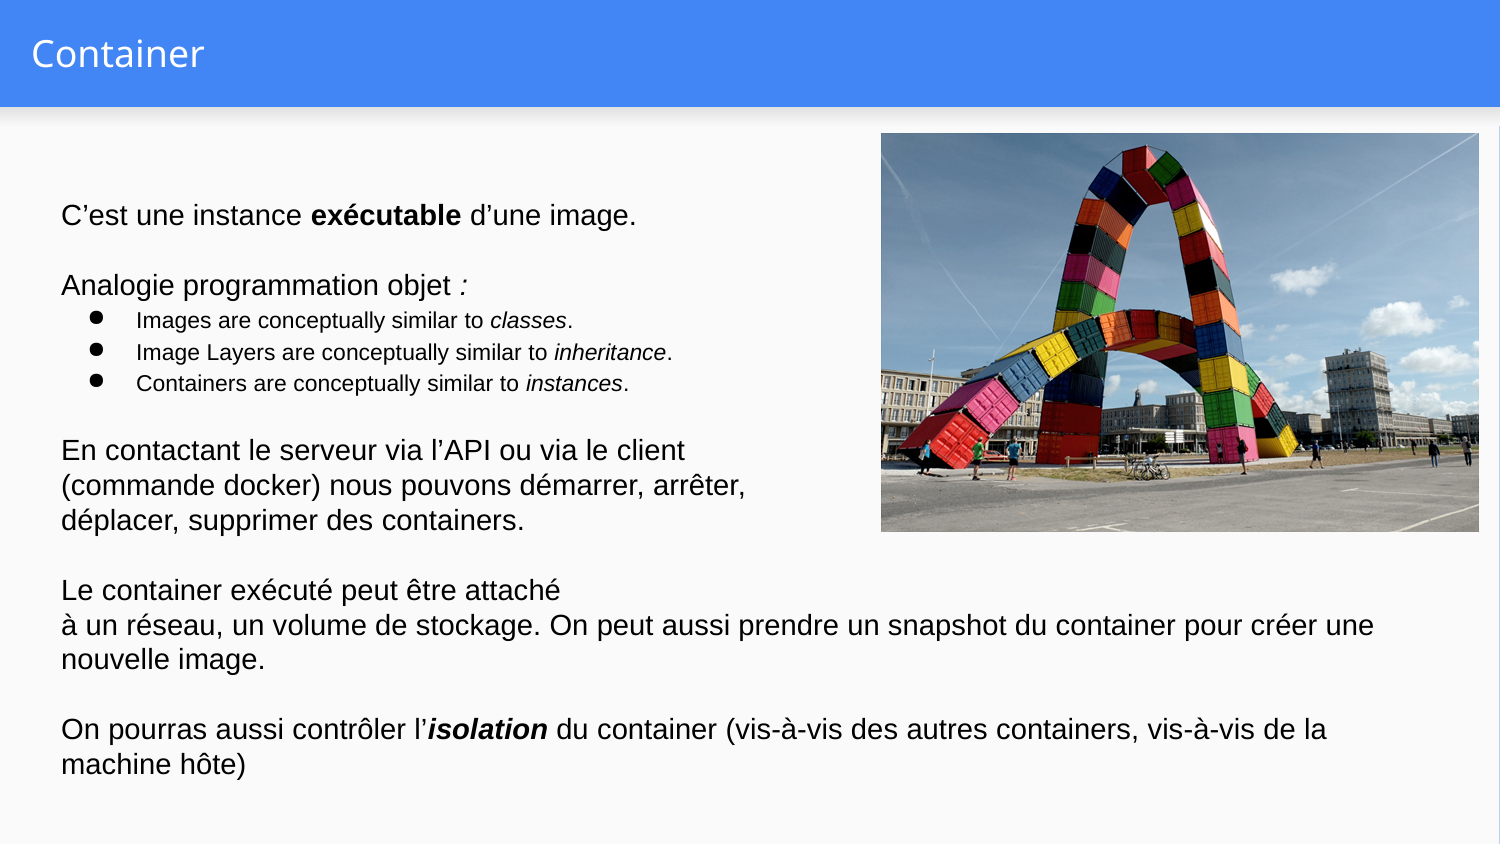

# Container
C’est une instance exécutable d’une image.
Analogie programmation objet :
Images are conceptually similar to classes.
Image Layers are conceptually similar to inheritance.
Containers are conceptually similar to instances.
En contactant le serveur via l’API ou via le client
(commande docker) nous pouvons démarrer, arrêter,
déplacer, supprimer des containers.
Le container exécuté peut être attaché
à un réseau, un volume de stockage. On peut aussi prendre un snapshot du container pour créer une nouvelle image.
On pourras aussi contrôler l’isolation du container (vis-à-vis des autres containers, vis-à-vis de la machine hôte)